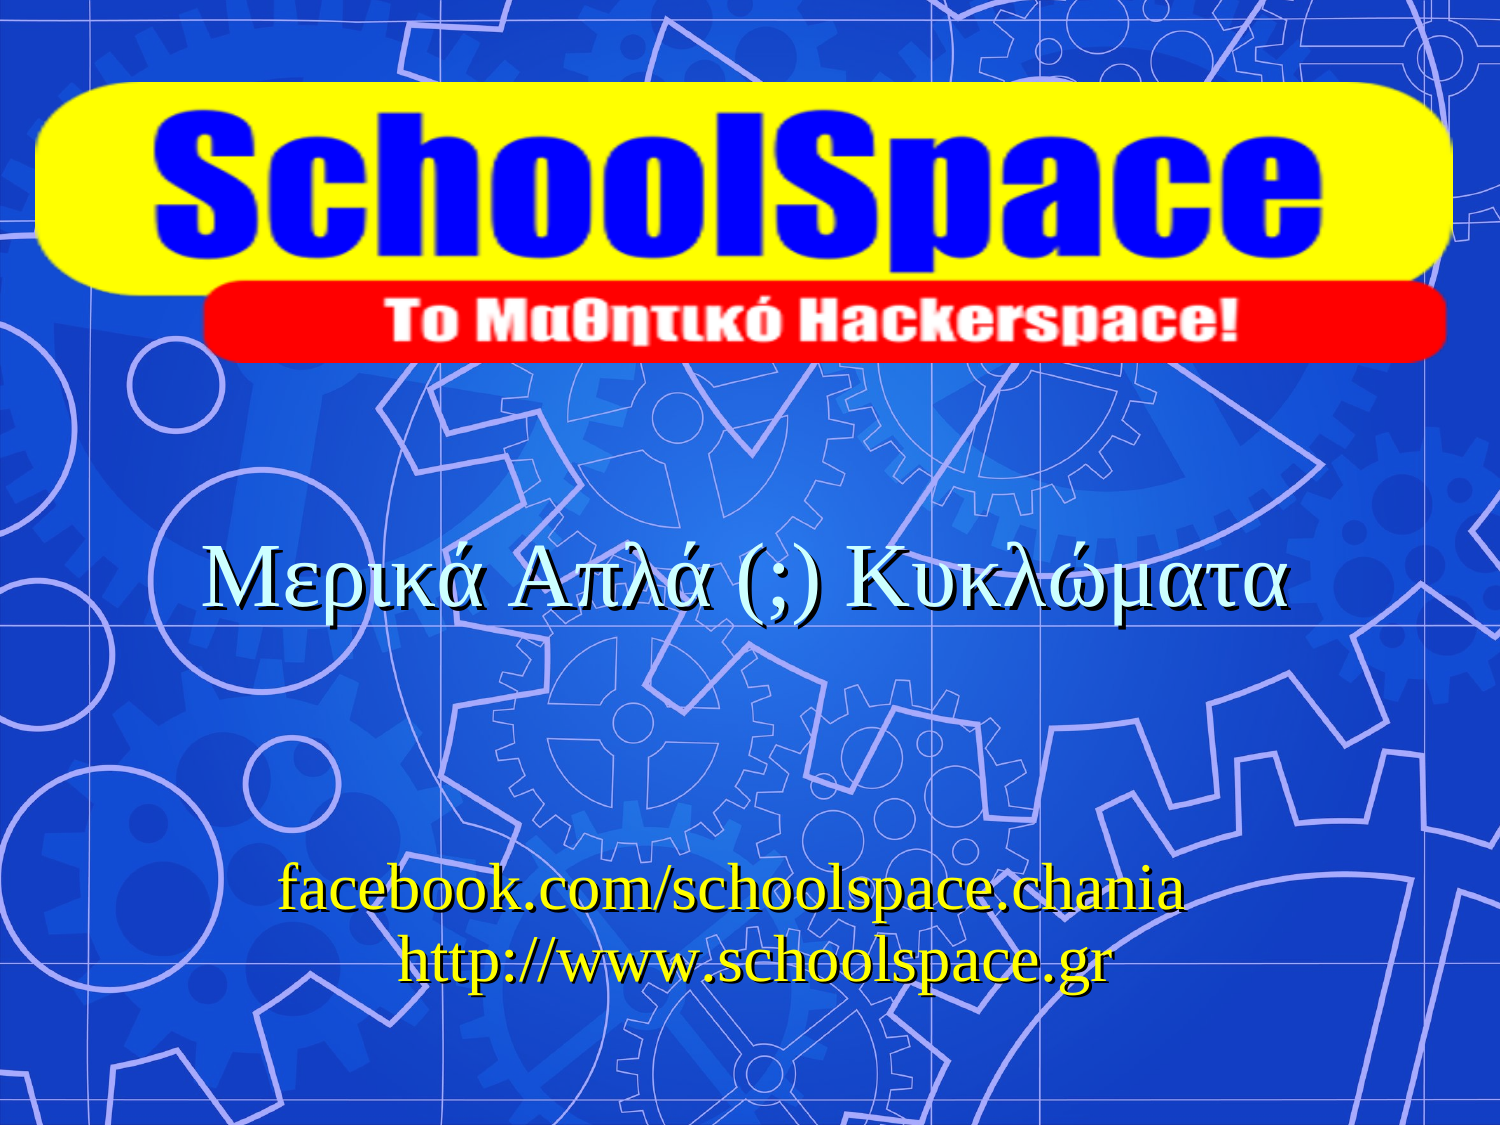

Μερικά Απλά (;) Κυκλώματα
facebook.com/schoolspace.chania
# http://www.schoolspace.gr